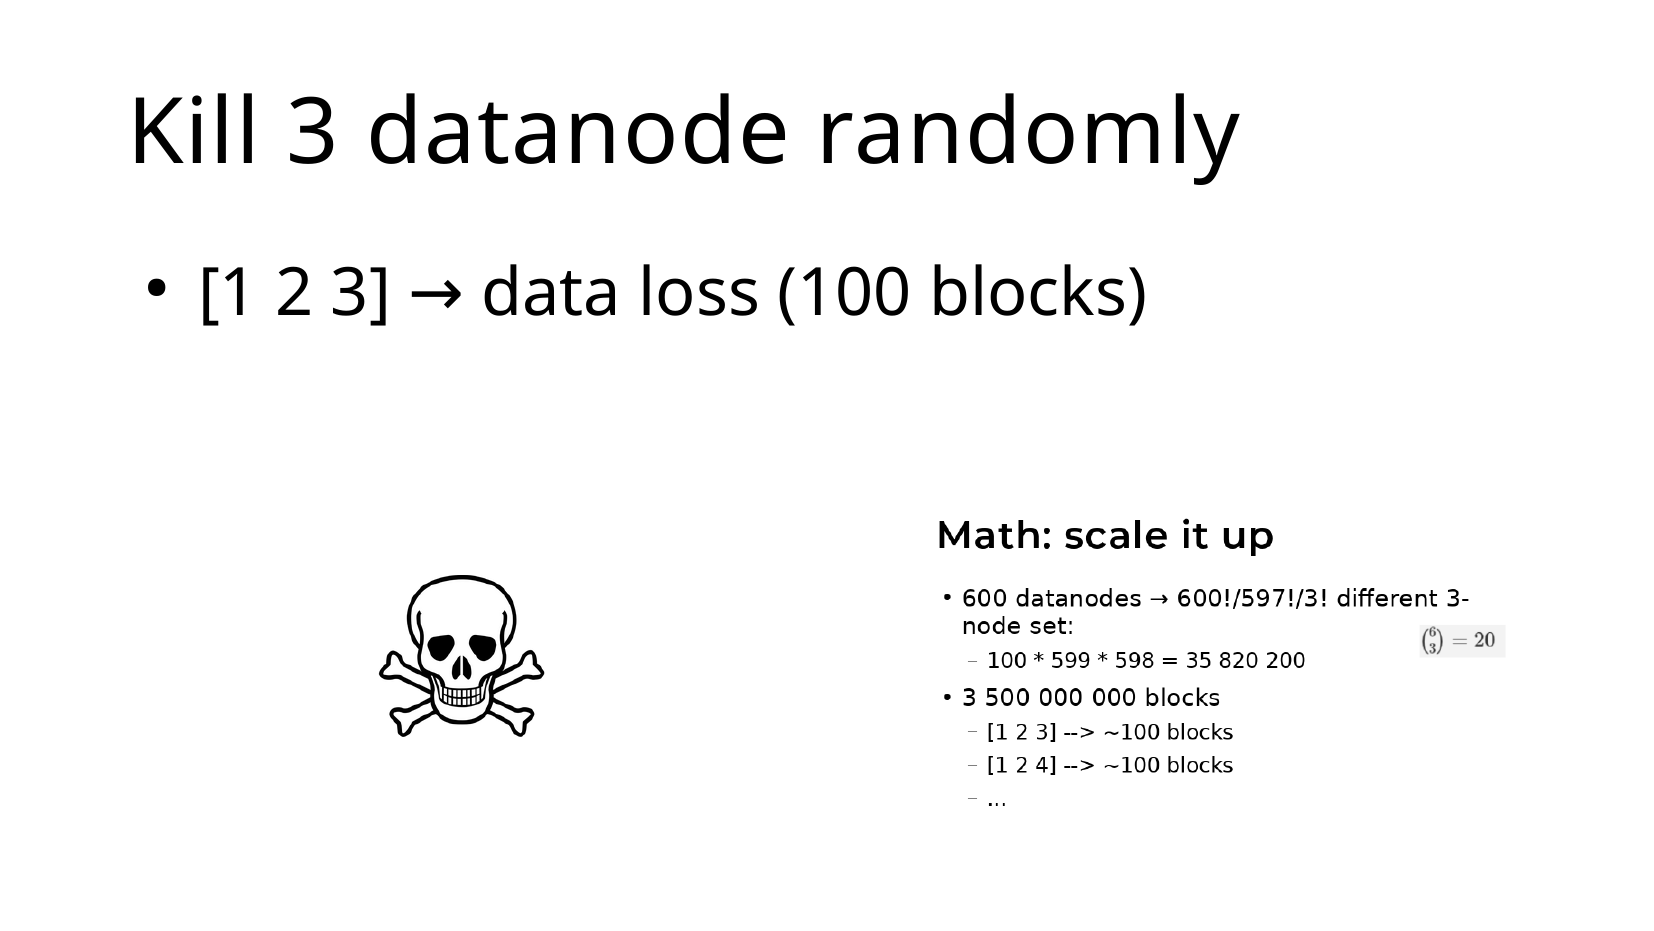

# Kill 3 datanode randomly
[1 2 3] → data loss (100 blocks)